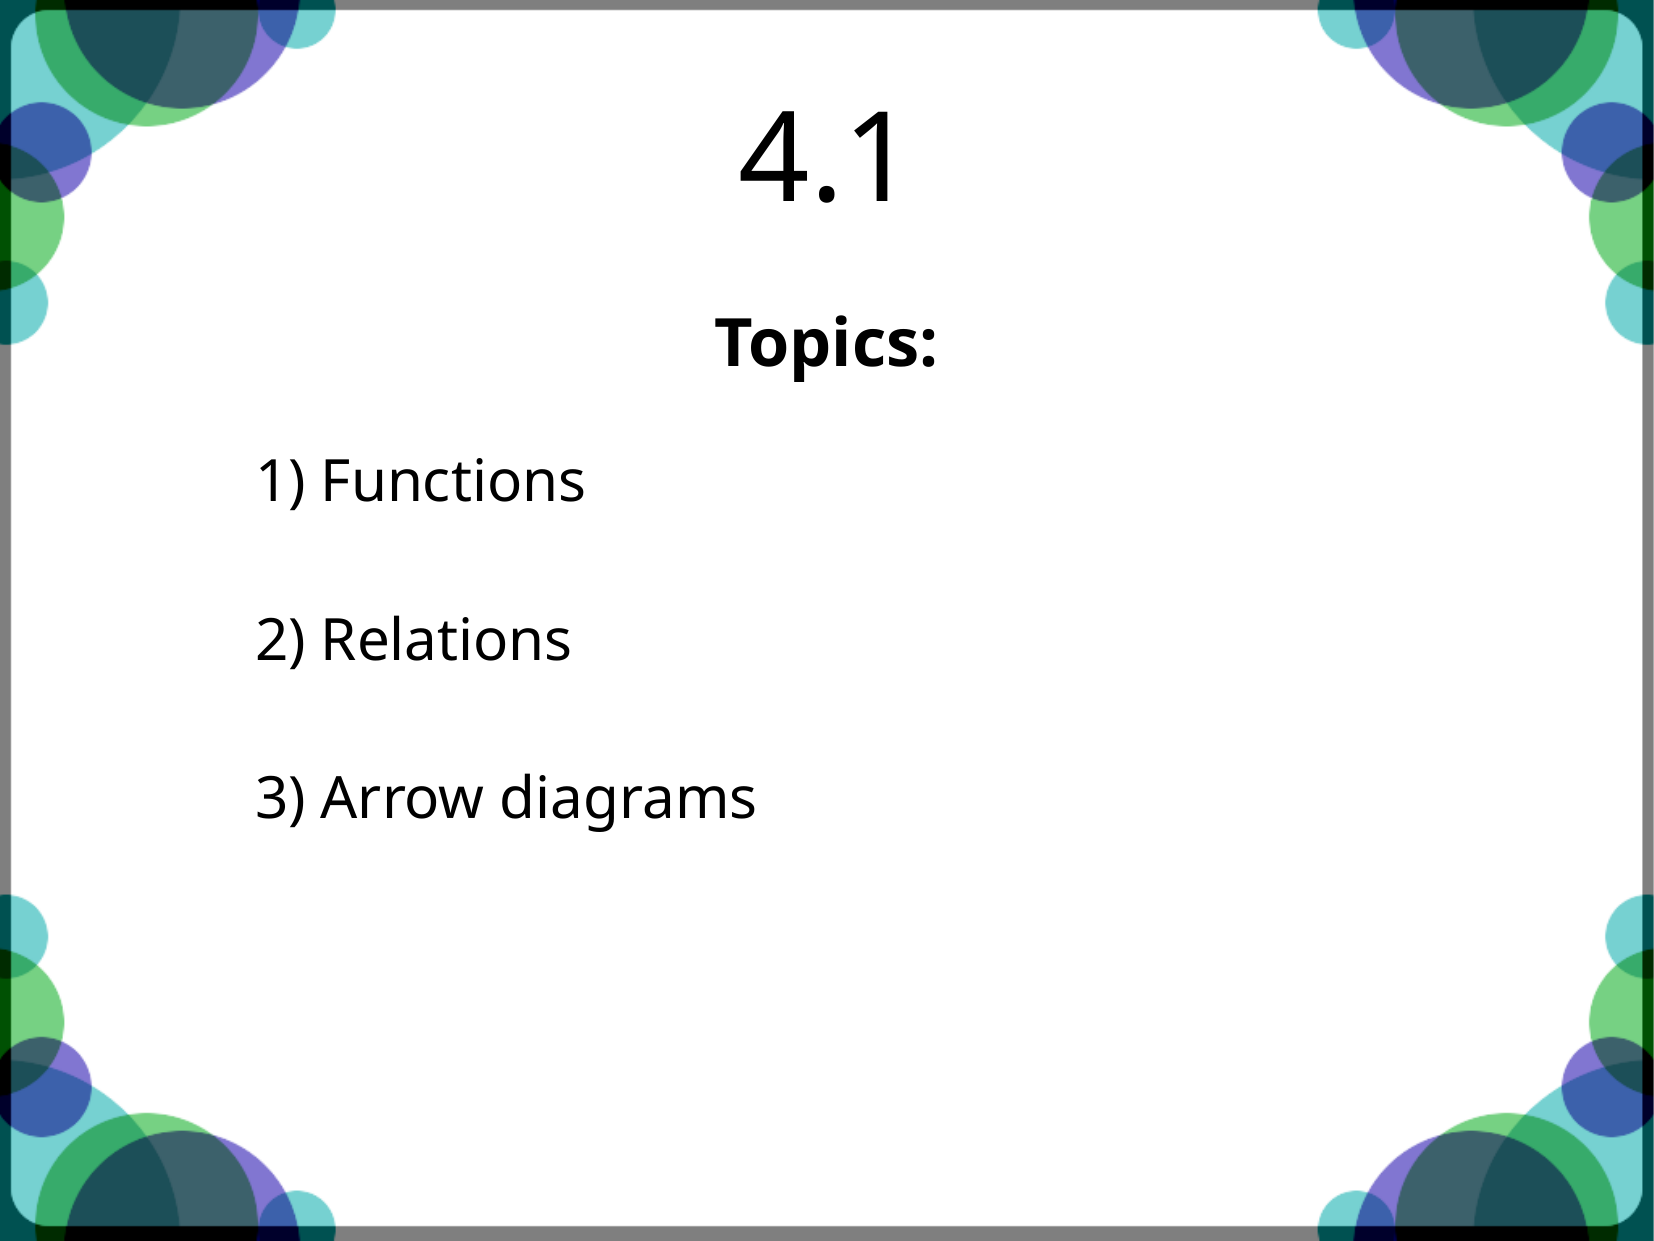

# 4.1
Topics:
 Functions
 Relations
 Arrow diagrams